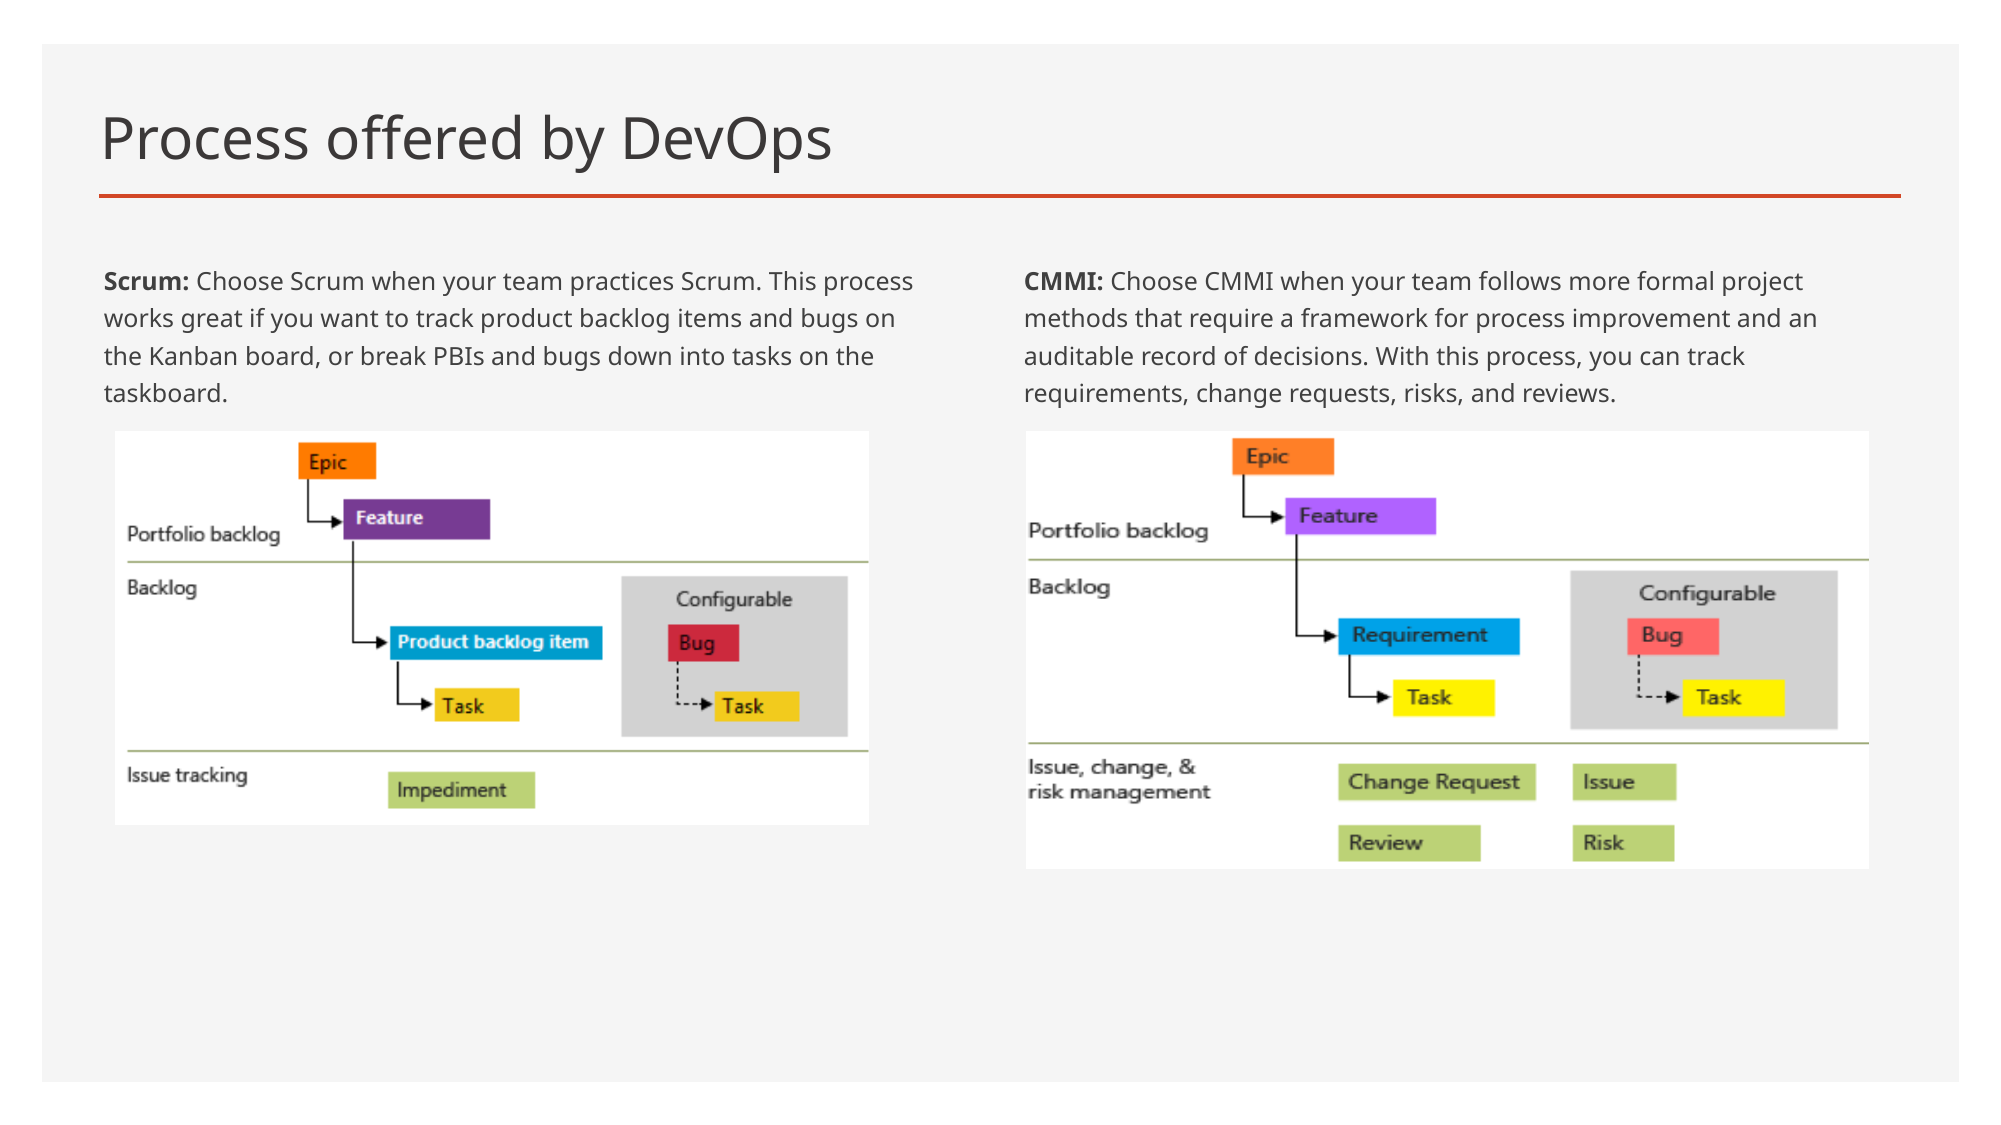

# Process offered by DevOps
Scrum: Choose Scrum when your team practices Scrum. This process works great if you want to track product backlog items and bugs on the Kanban board, or break PBIs and bugs down into tasks on the taskboard.
CMMI: Choose CMMI when your team follows more formal project methods that require a framework for process improvement and an auditable record of decisions. With this process, you can track requirements, change requests, risks, and reviews.